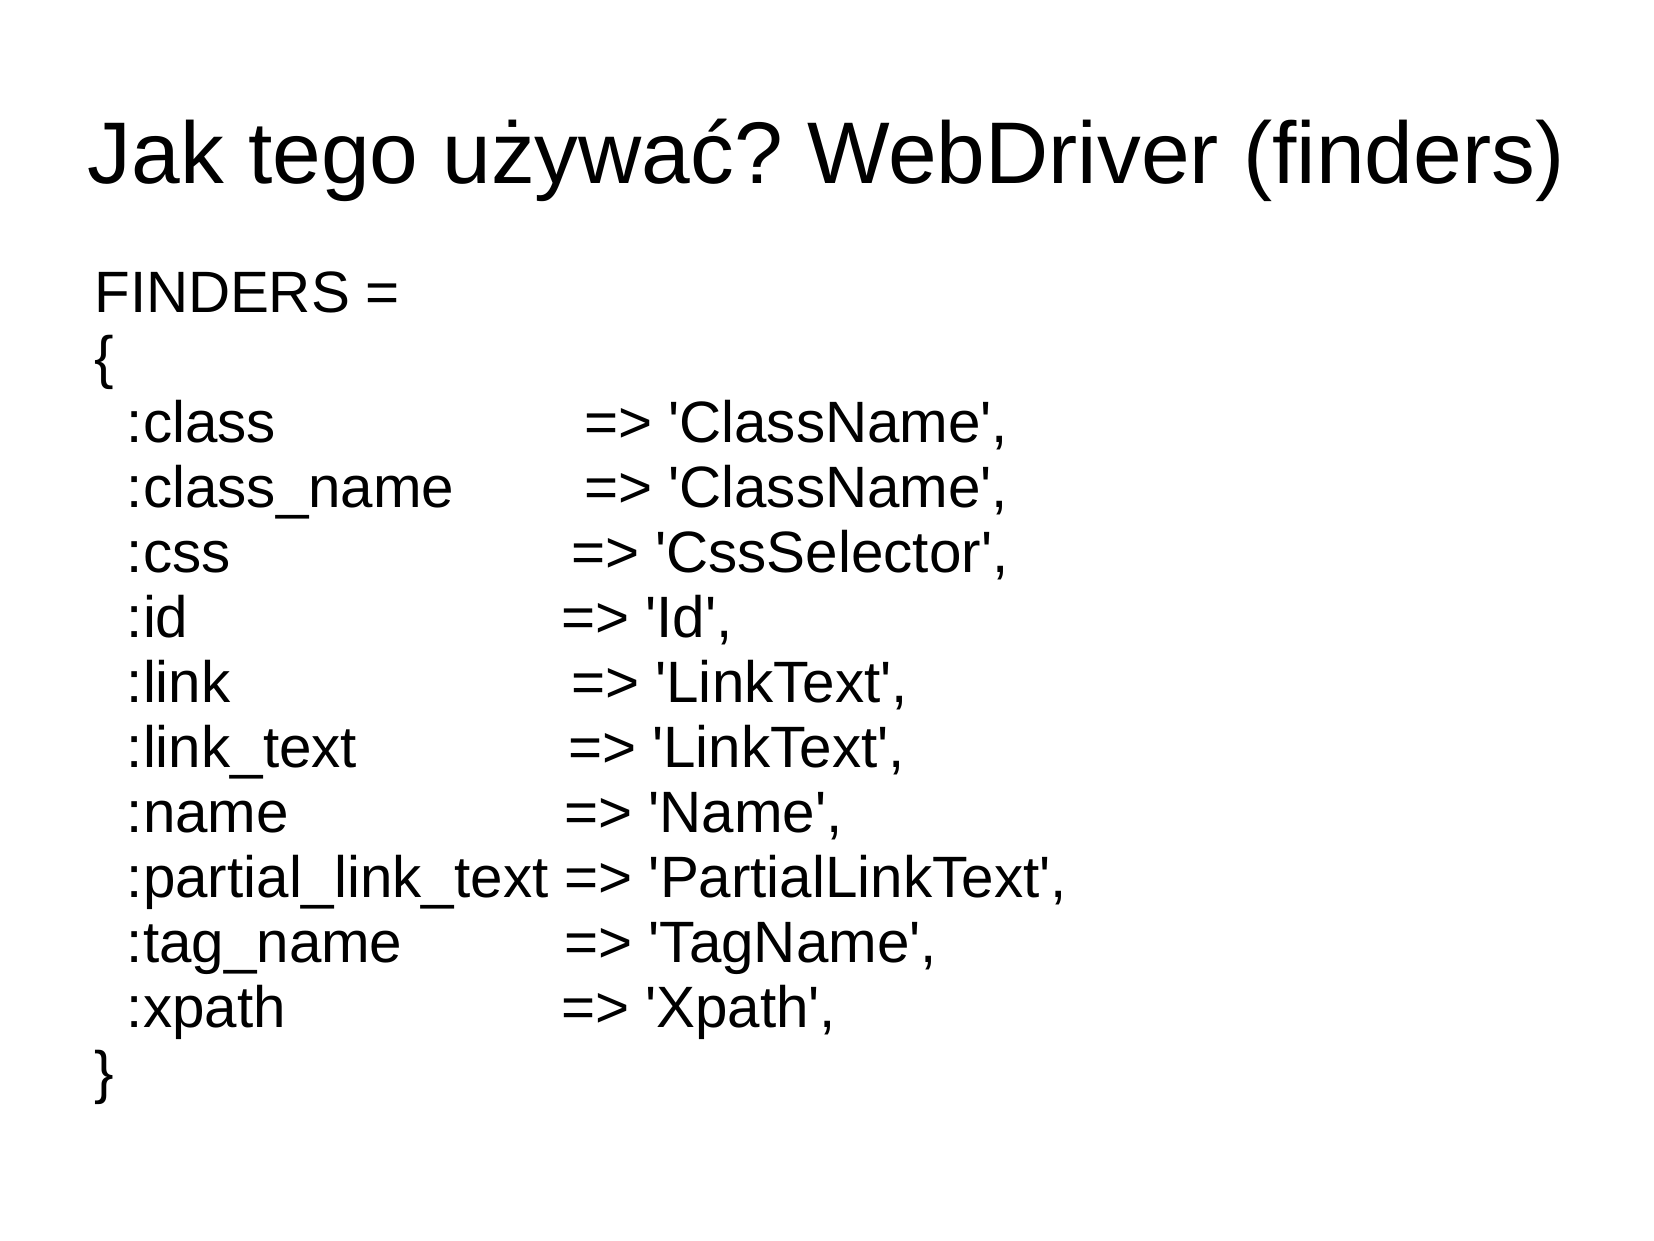

# Jak tego używać? WebDriver (finders)
FINDERS =
{
 :class => 'ClassName',
 :class_name => 'ClassName',
 :css => 'CssSelector',
 :id => 'Id',
 :link => 'LinkText',
 :link_text => 'LinkText',
 :name => 'Name',
 :partial_link_text => 'PartialLinkText',
 :tag_name => 'TagName',
 :xpath => 'Xpath',
}